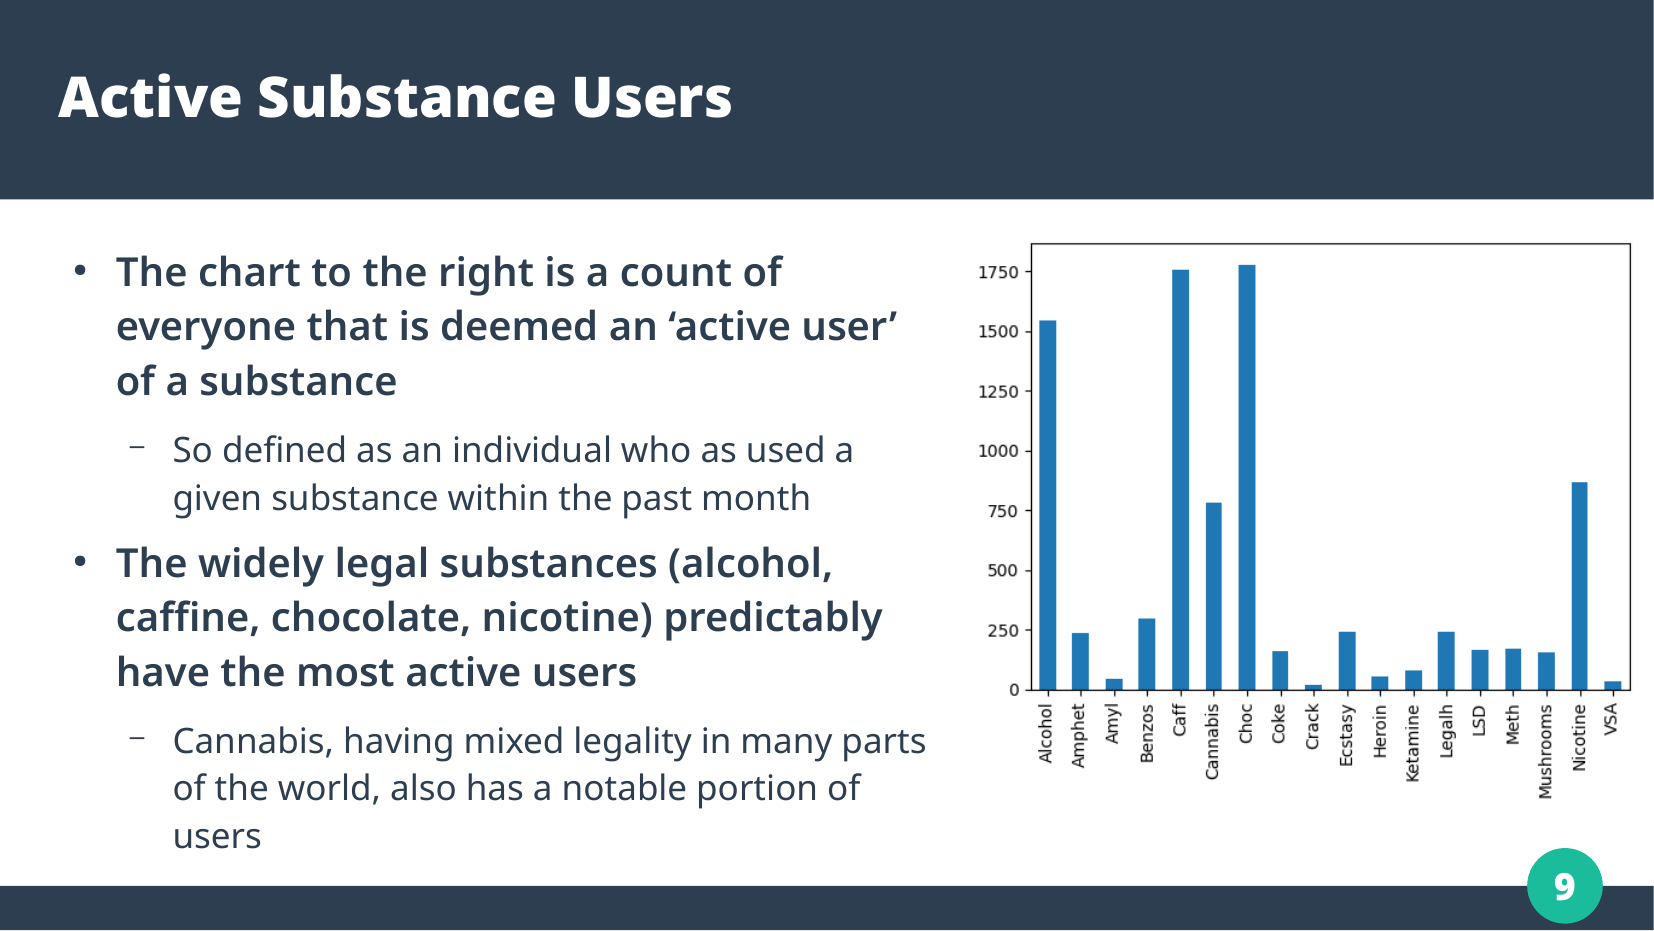

# Active Substance Users
The chart to the right is a count of everyone that is deemed an ‘active user’ of a substance
So defined as an individual who as used a given substance within the past month
The widely legal substances (alcohol, caffine, chocolate, nicotine) predictably have the most active users
Cannabis, having mixed legality in many parts of the world, also has a notable portion of users